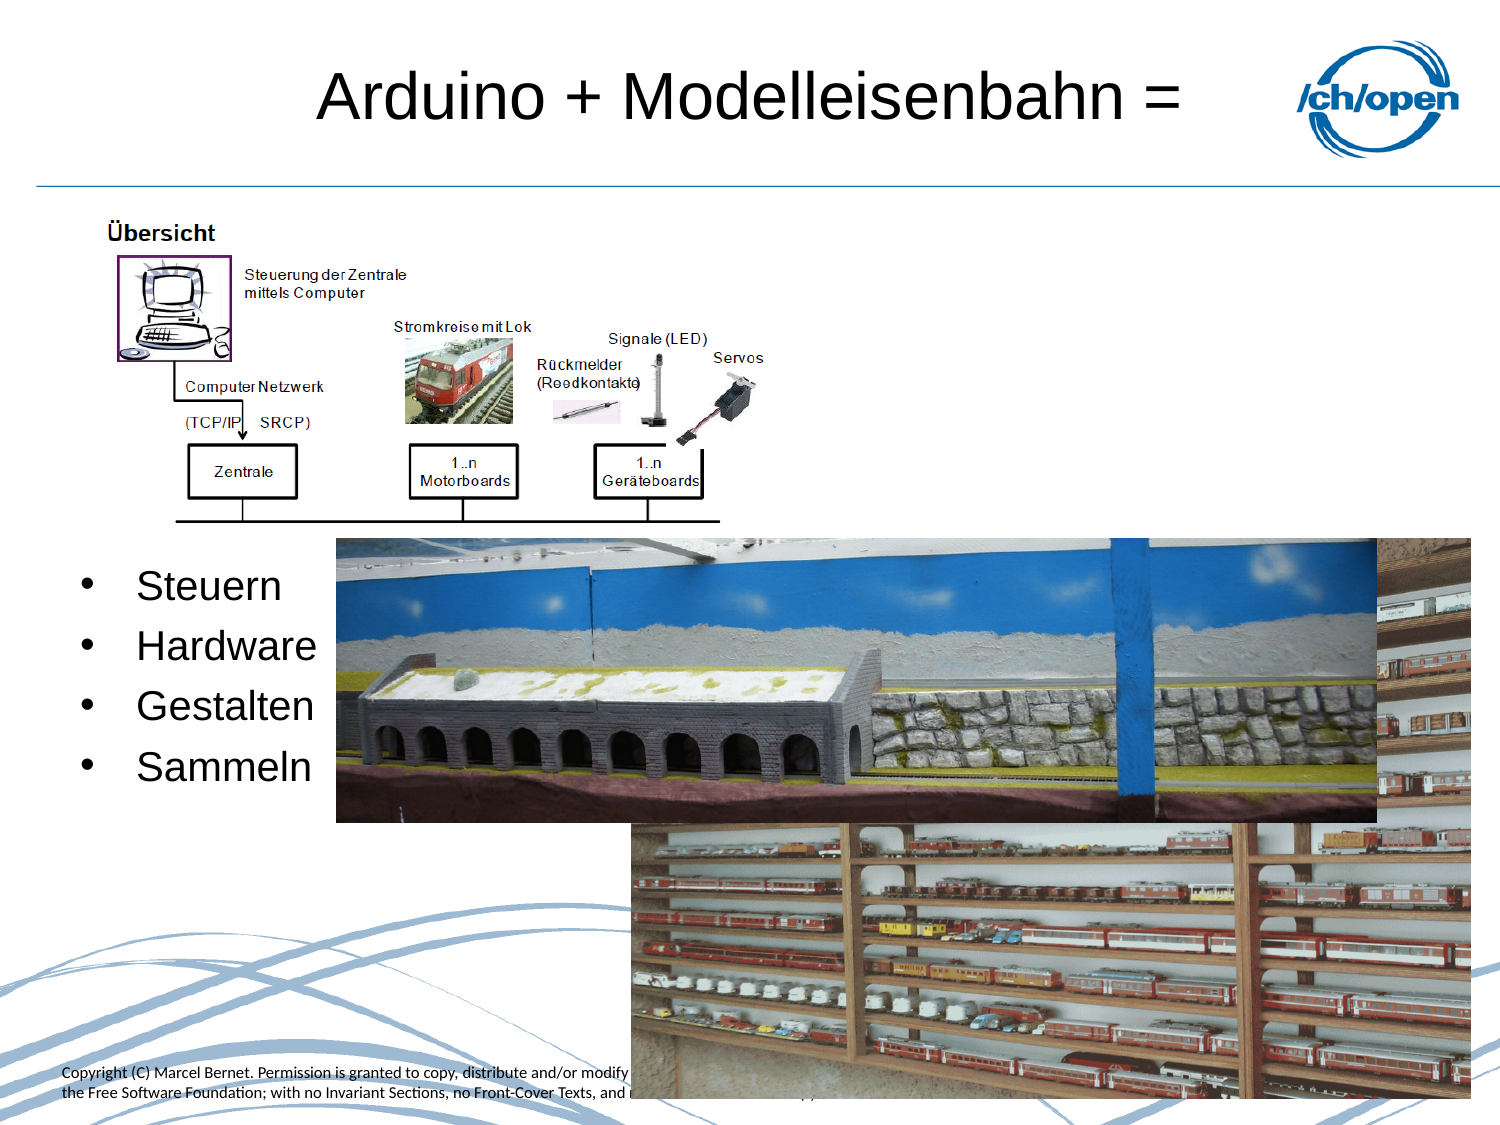

# Arduino + Modelleisenbahn =
Steuern
Hardware
Gestalten
Sammeln